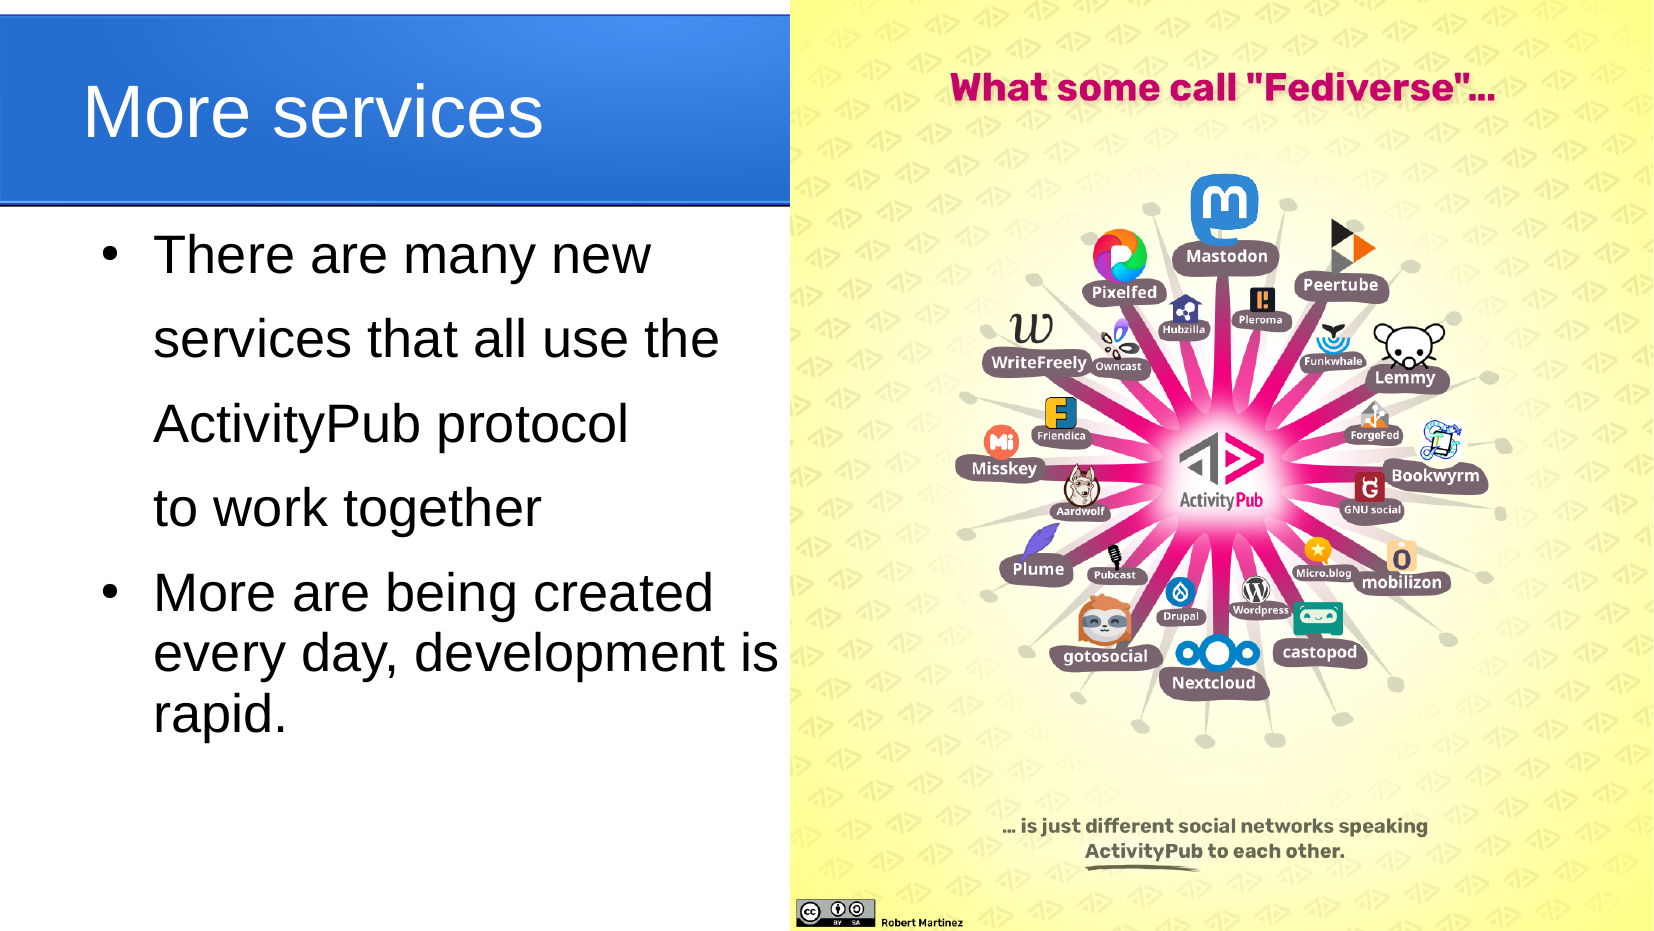

# More services
There are many new
services that all use the
ActivityPub protocol
to work together
More are being created every day, development is rapid.